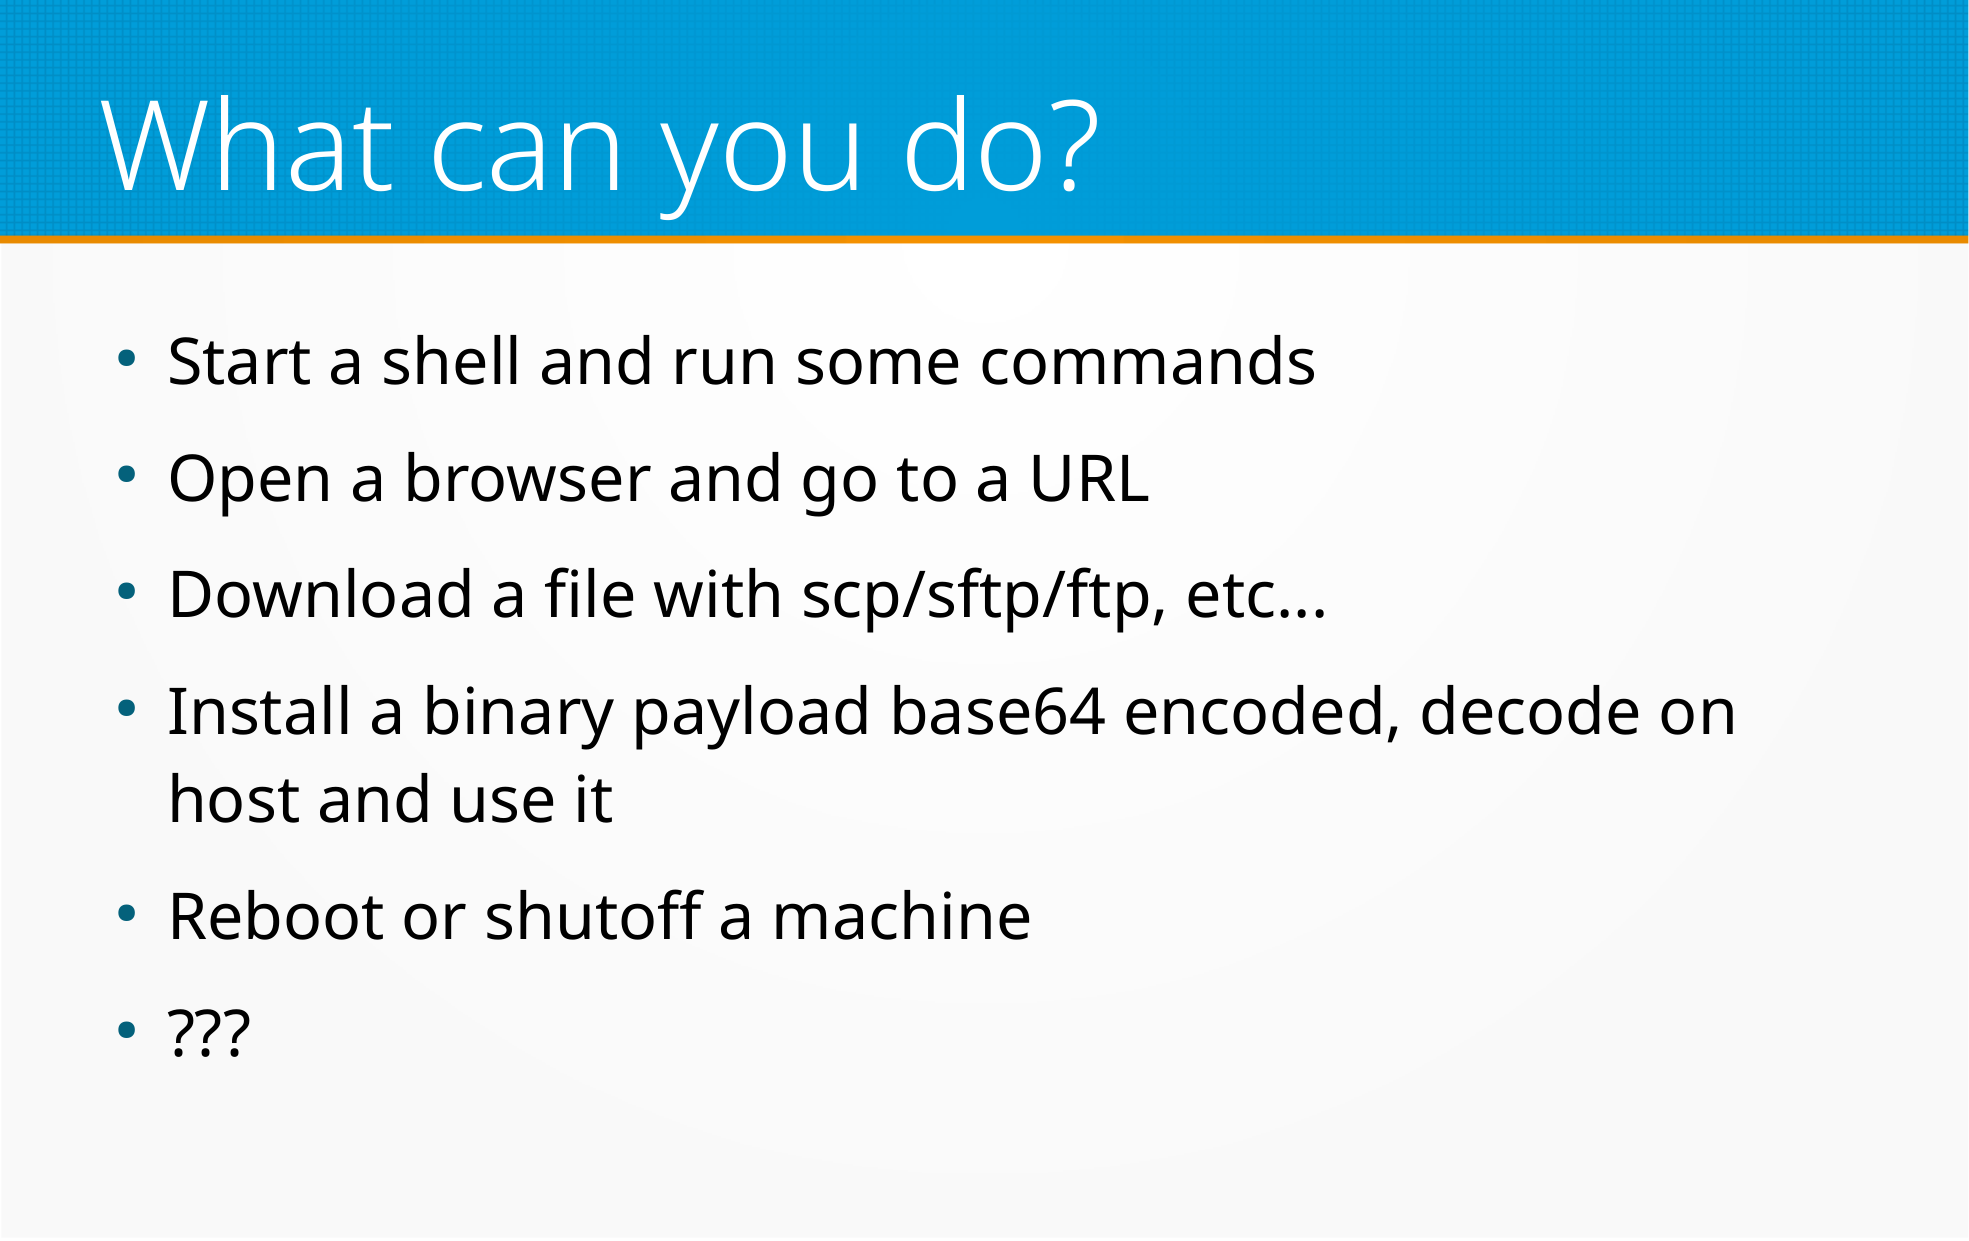

# What can you do?
Start a shell and run some commands
Open a browser and go to a URL
Download a file with scp/sftp/ftp, etc...
Install a binary payload base64 encoded, decode on host and use it
Reboot or shutoff a machine
???